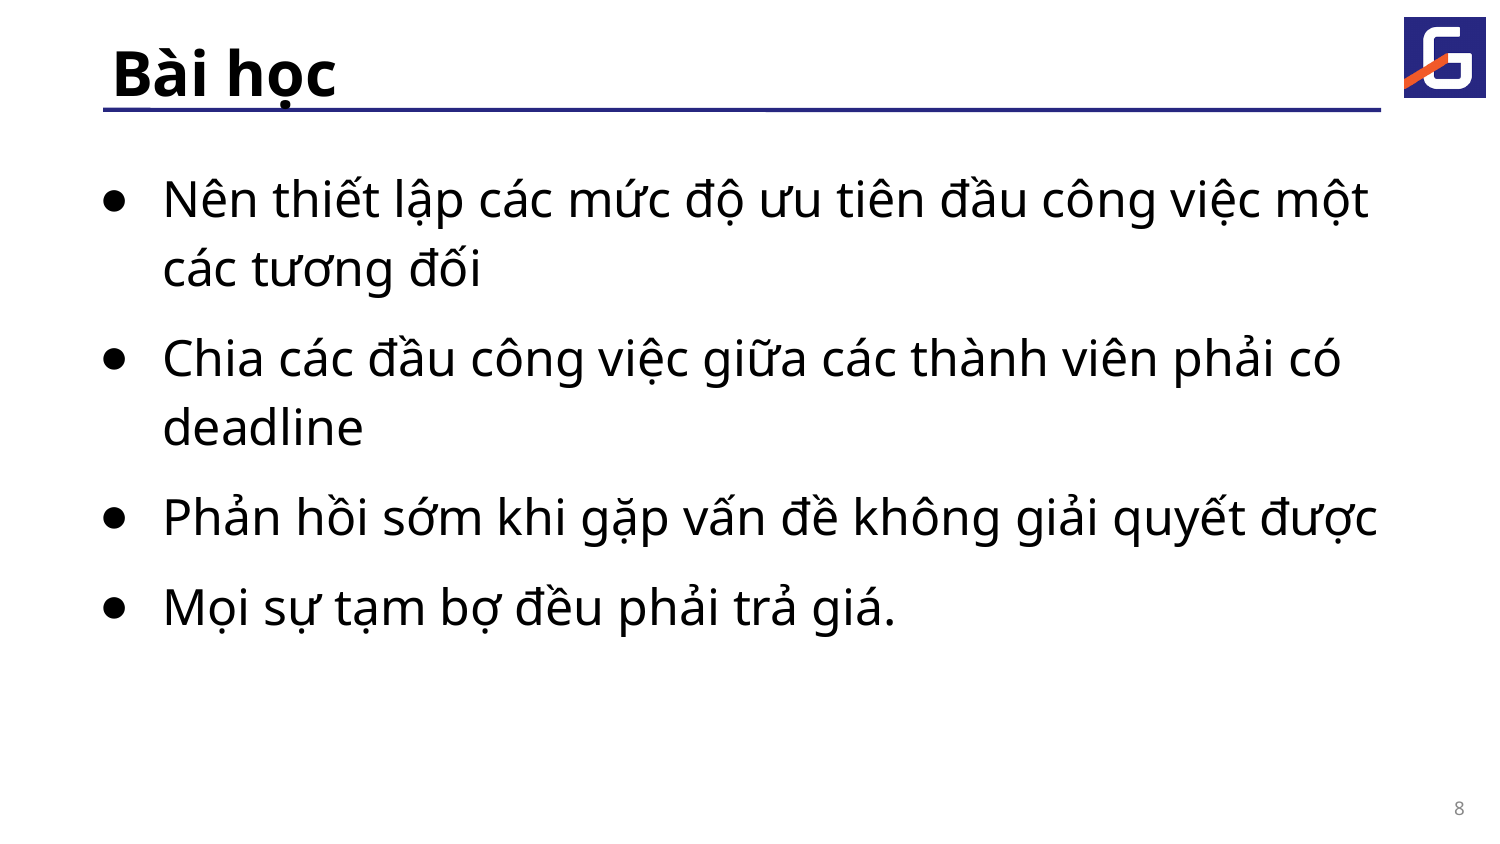

# Bài học
Nên thiết lập các mức độ ưu tiên đầu công việc một các tương đối
Chia các đầu công việc giữa các thành viên phải có deadline
Phản hồi sớm khi gặp vấn đề không giải quyết được
Mọi sự tạm bợ đều phải trả giá.